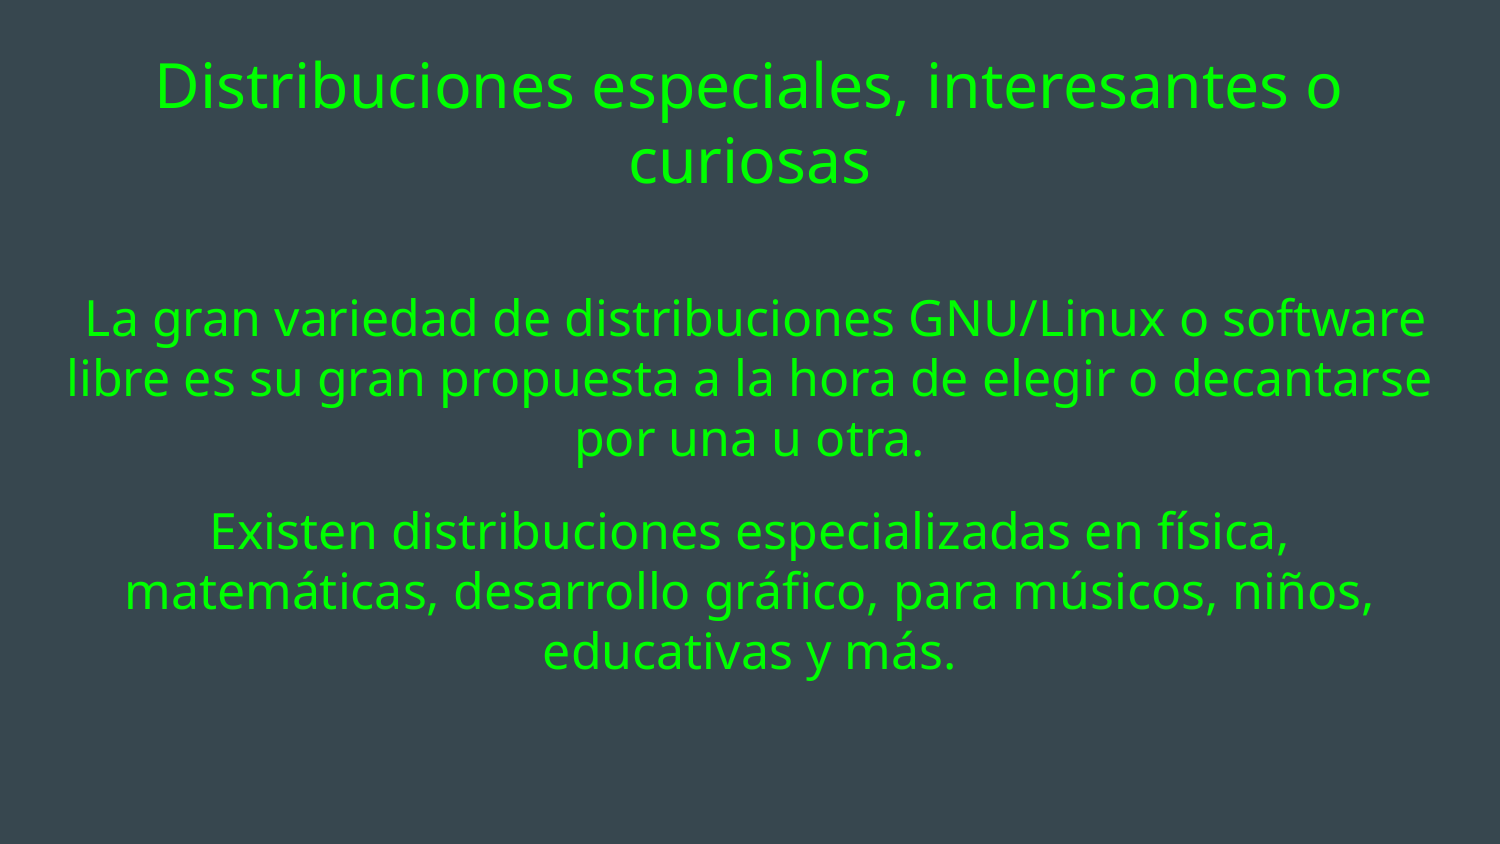

# Distribuciones especiales, interesantes o curiosas
 La gran variedad de distribuciones GNU/Linux o software libre es su gran propuesta a la hora de elegir o decantarse por una u otra.
Existen distribuciones especializadas en física, matemáticas, desarrollo gráfico, para músicos, niños, educativas y más.